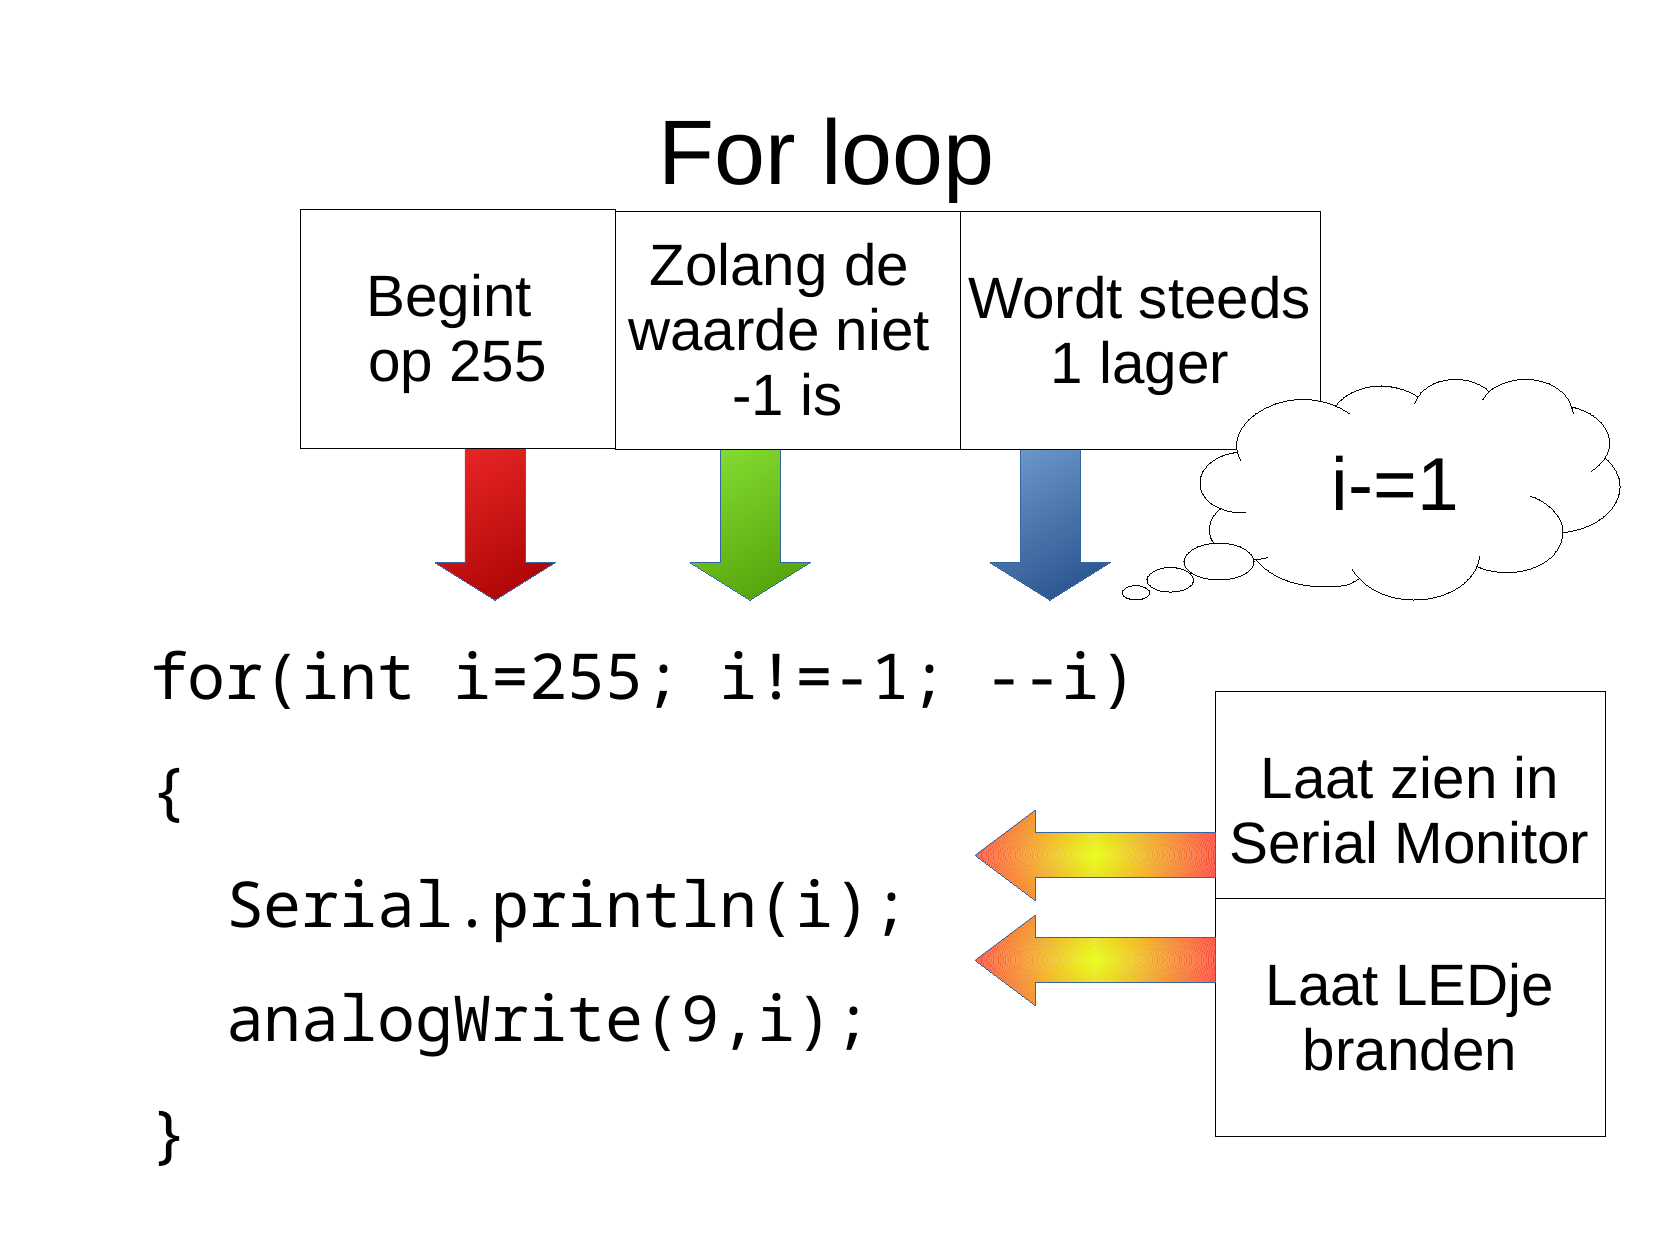

# For loop
Begint
op 255
Zolang de
waarde niet
-1 is
Wordt steeds
1 lager
for(int i=255; i!=-1; --i)
{
 Serial.println(i);
 analogWrite(9,i);
}
i-=1
Laat zien in
Serial Monitor
Laat LEDje
branden